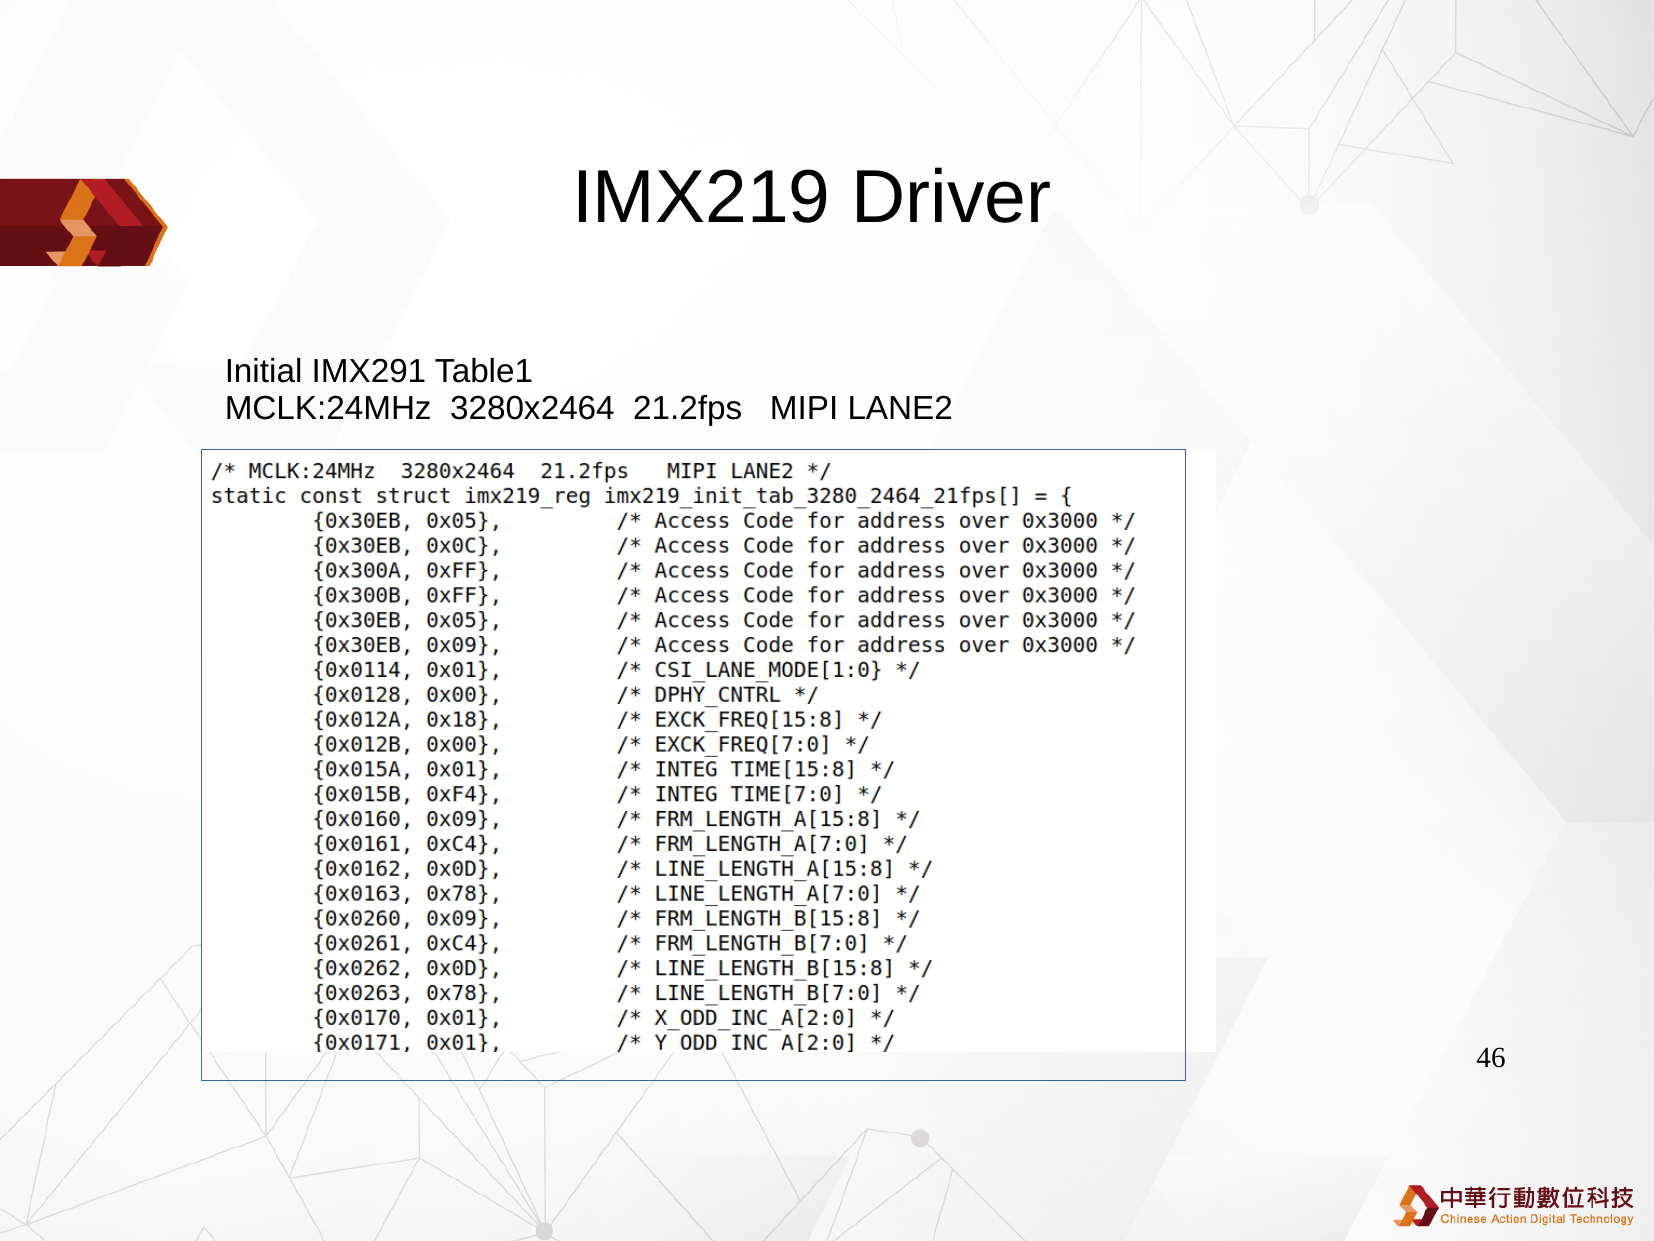

# IMX219 Driver
Initial IMX291 Table1
MCLK:24MHz 3280x2464 21.2fps MIPI LANE2
46